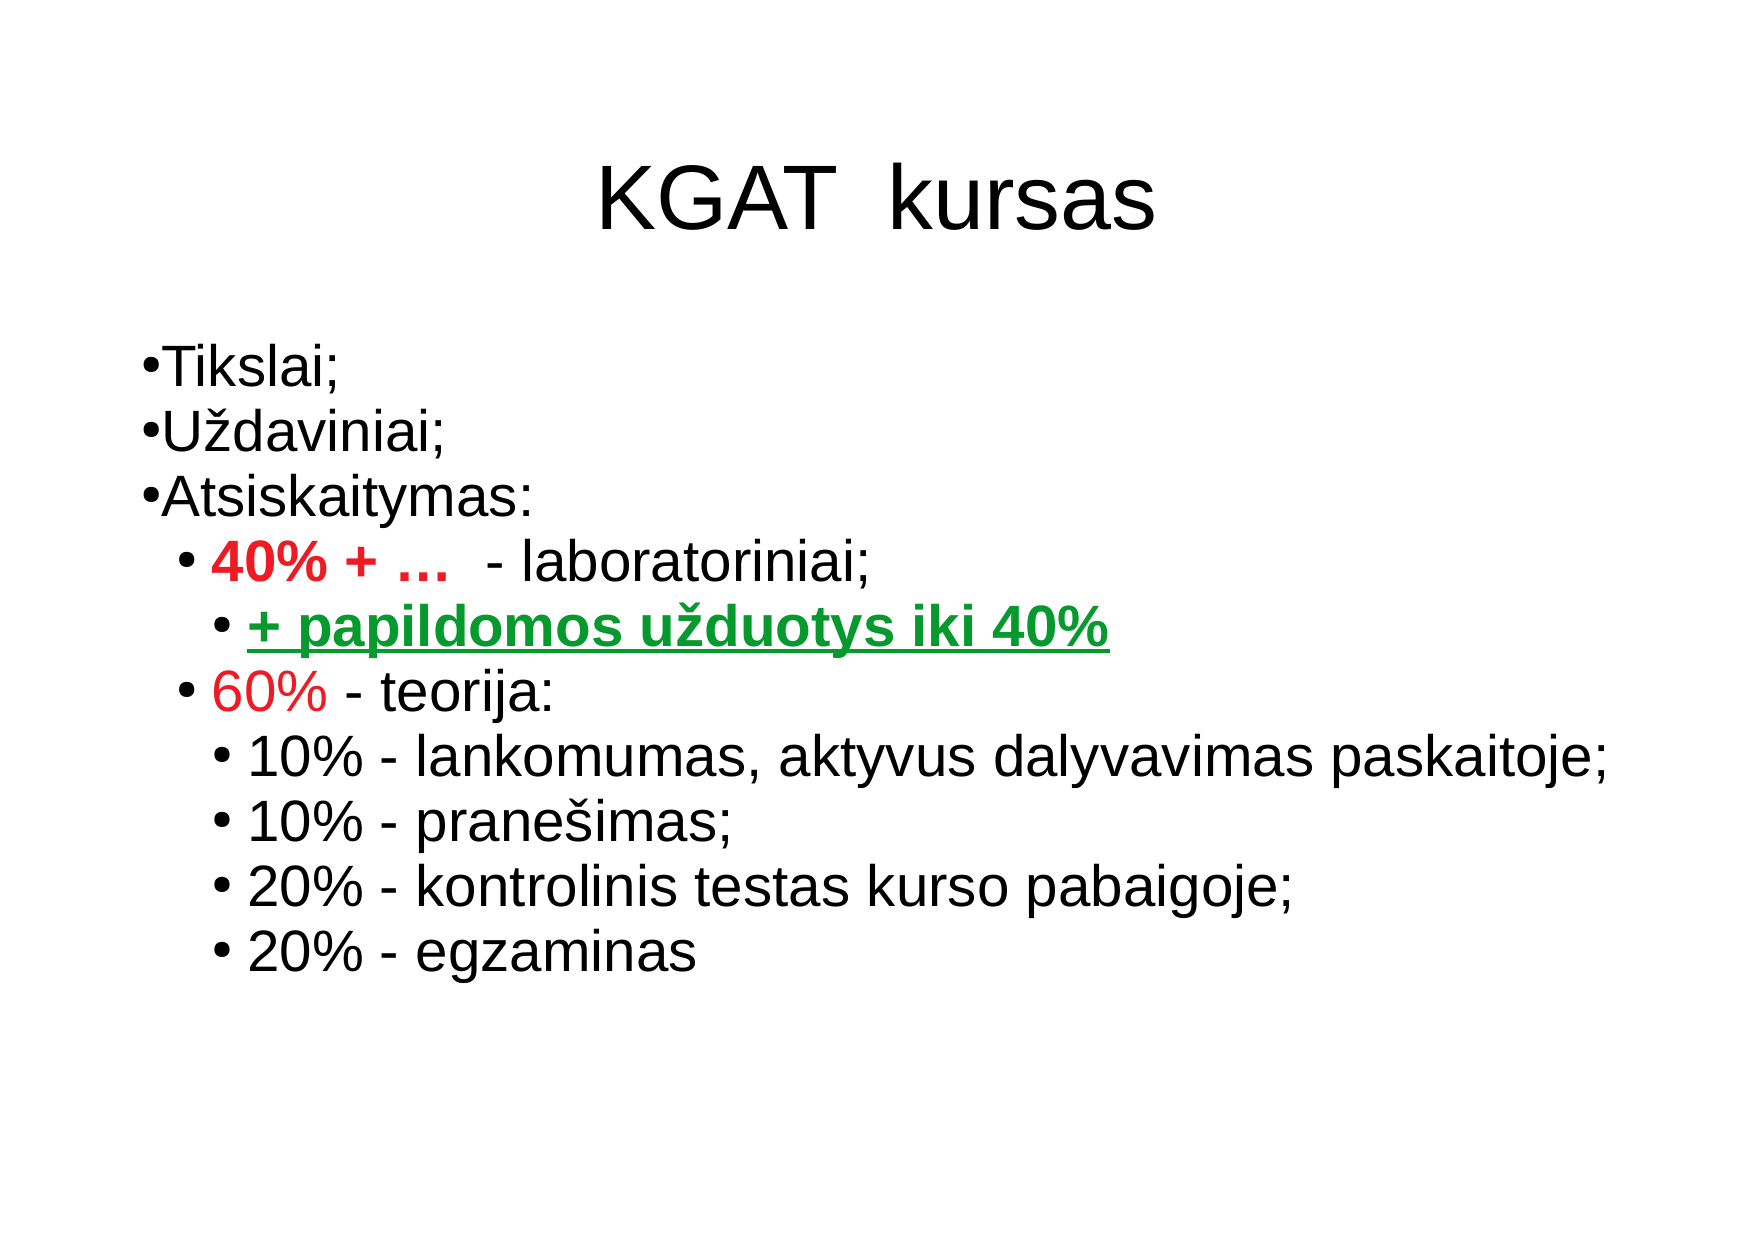

# KGAT kursas
Tikslai;
Uždaviniai;
Atsiskaitymas:
40% + … - laboratoriniai;
+ papildomos užduotys iki 40%
60% - teorija:
10% - lankomumas, aktyvus dalyvavimas paskaitoje;
10% - pranešimas;
20% - kontrolinis testas kurso pabaigoje;
20% - egzaminas